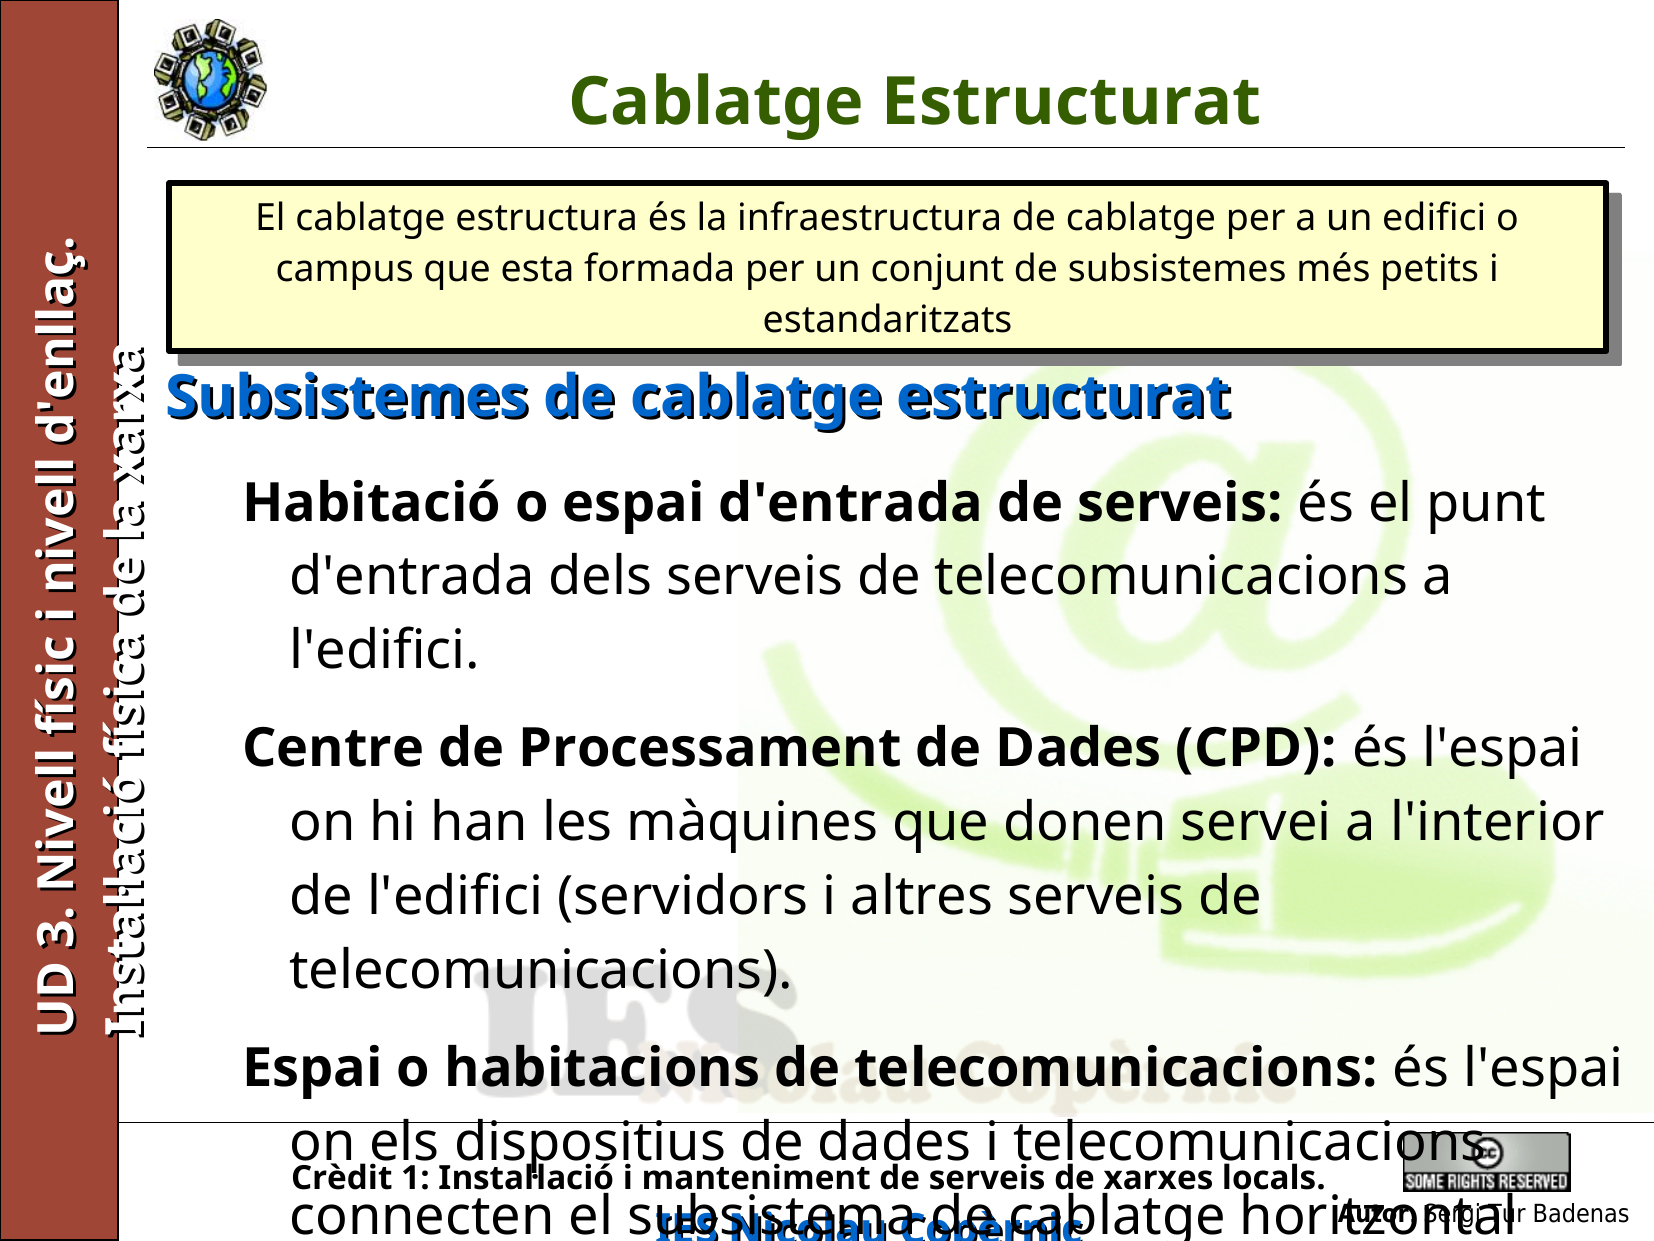

# Cablatge Estructurat
El cablatge estructura és la infraestructura de cablatge per a un edifici o campus que esta formada per un conjunt de subsistemes més petits i estandaritzats
Subsistemes de cablatge estructurat
Habitació o espai d'entrada de serveis: és el punt d'entrada dels serveis de telecomunicacions a l'edifici.
Centre de Processament de Dades (CPD): és l'espai on hi han les màquines que donen servei a l'interior de l'edifici (servidors i altres serveis de telecomunicacions).
Espai o habitacions de telecomunicacions: és l'espai on els dispositius de dades i telecomunicacions connecten el subsistema de cablatge horitzontal amb el sistema de cablatge vertical.